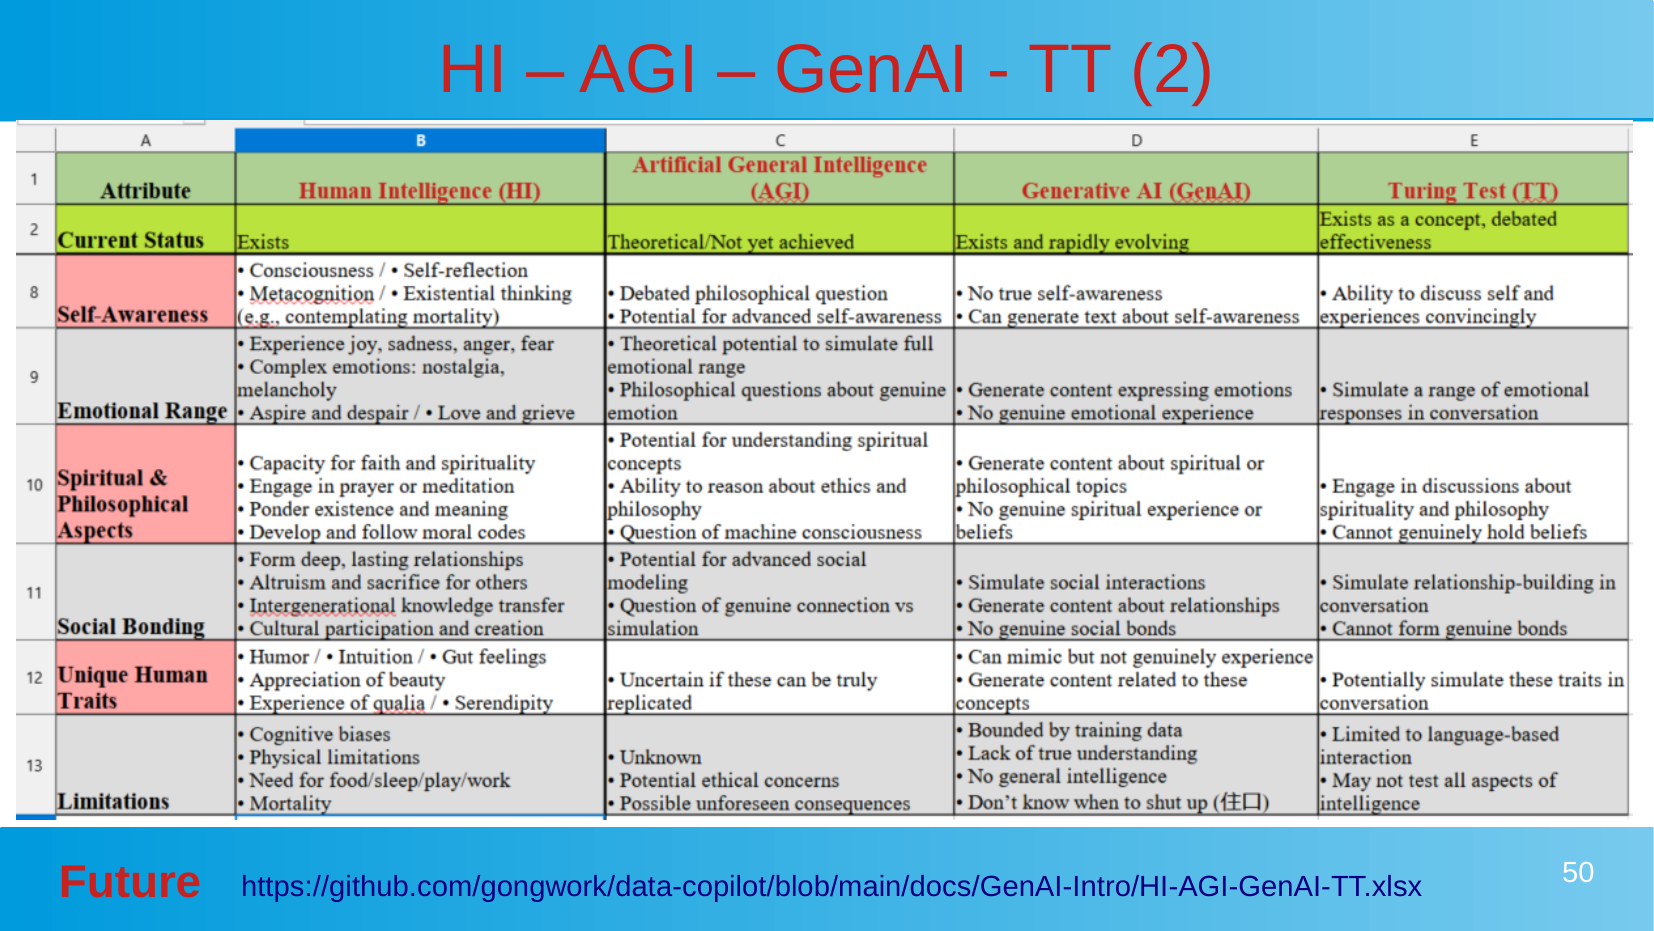

# HI – AGI – GenAI - TT (2)
50
https://github.com/gongwork/data-copilot/blob/main/docs/GenAI-Intro/HI-AGI-GenAI-TT.xlsx